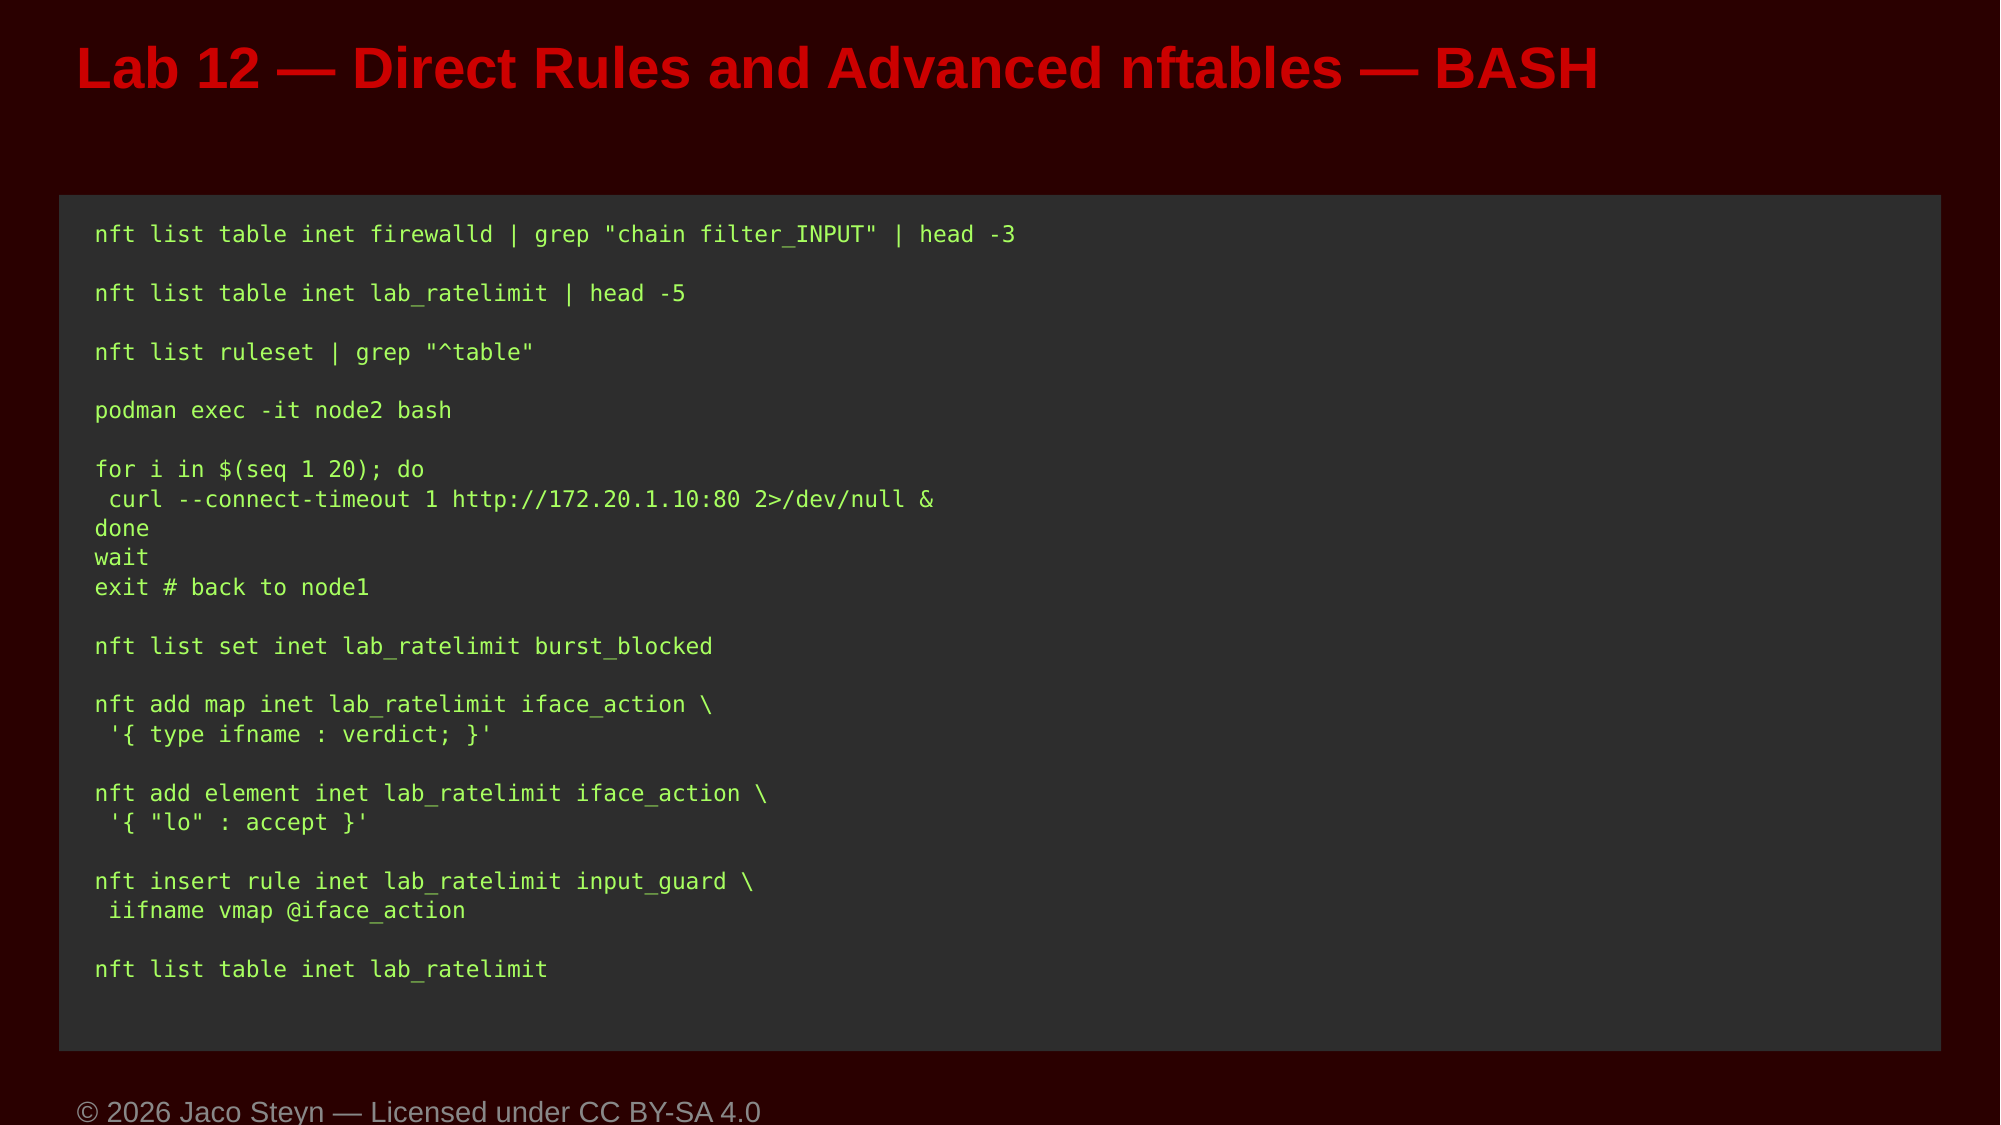

Lab 12 — Direct Rules and Advanced nftables — BASH
nft list table inet firewalld | grep "chain filter_INPUT" | head -3
nft list table inet lab_ratelimit | head -5
nft list ruleset | grep "^table"
podman exec -it node2 bash
for i in $(seq 1 20); do
 curl --connect-timeout 1 http://172.20.1.10:80 2>/dev/null &
done
wait
exit # back to node1
nft list set inet lab_ratelimit burst_blocked
nft add map inet lab_ratelimit iface_action \
 '{ type ifname : verdict; }'
nft add element inet lab_ratelimit iface_action \
 '{ "lo" : accept }'
nft insert rule inet lab_ratelimit input_guard \
 iifname vmap @iface_action
nft list table inet lab_ratelimit
© 2026 Jaco Steyn — Licensed under CC BY-SA 4.0